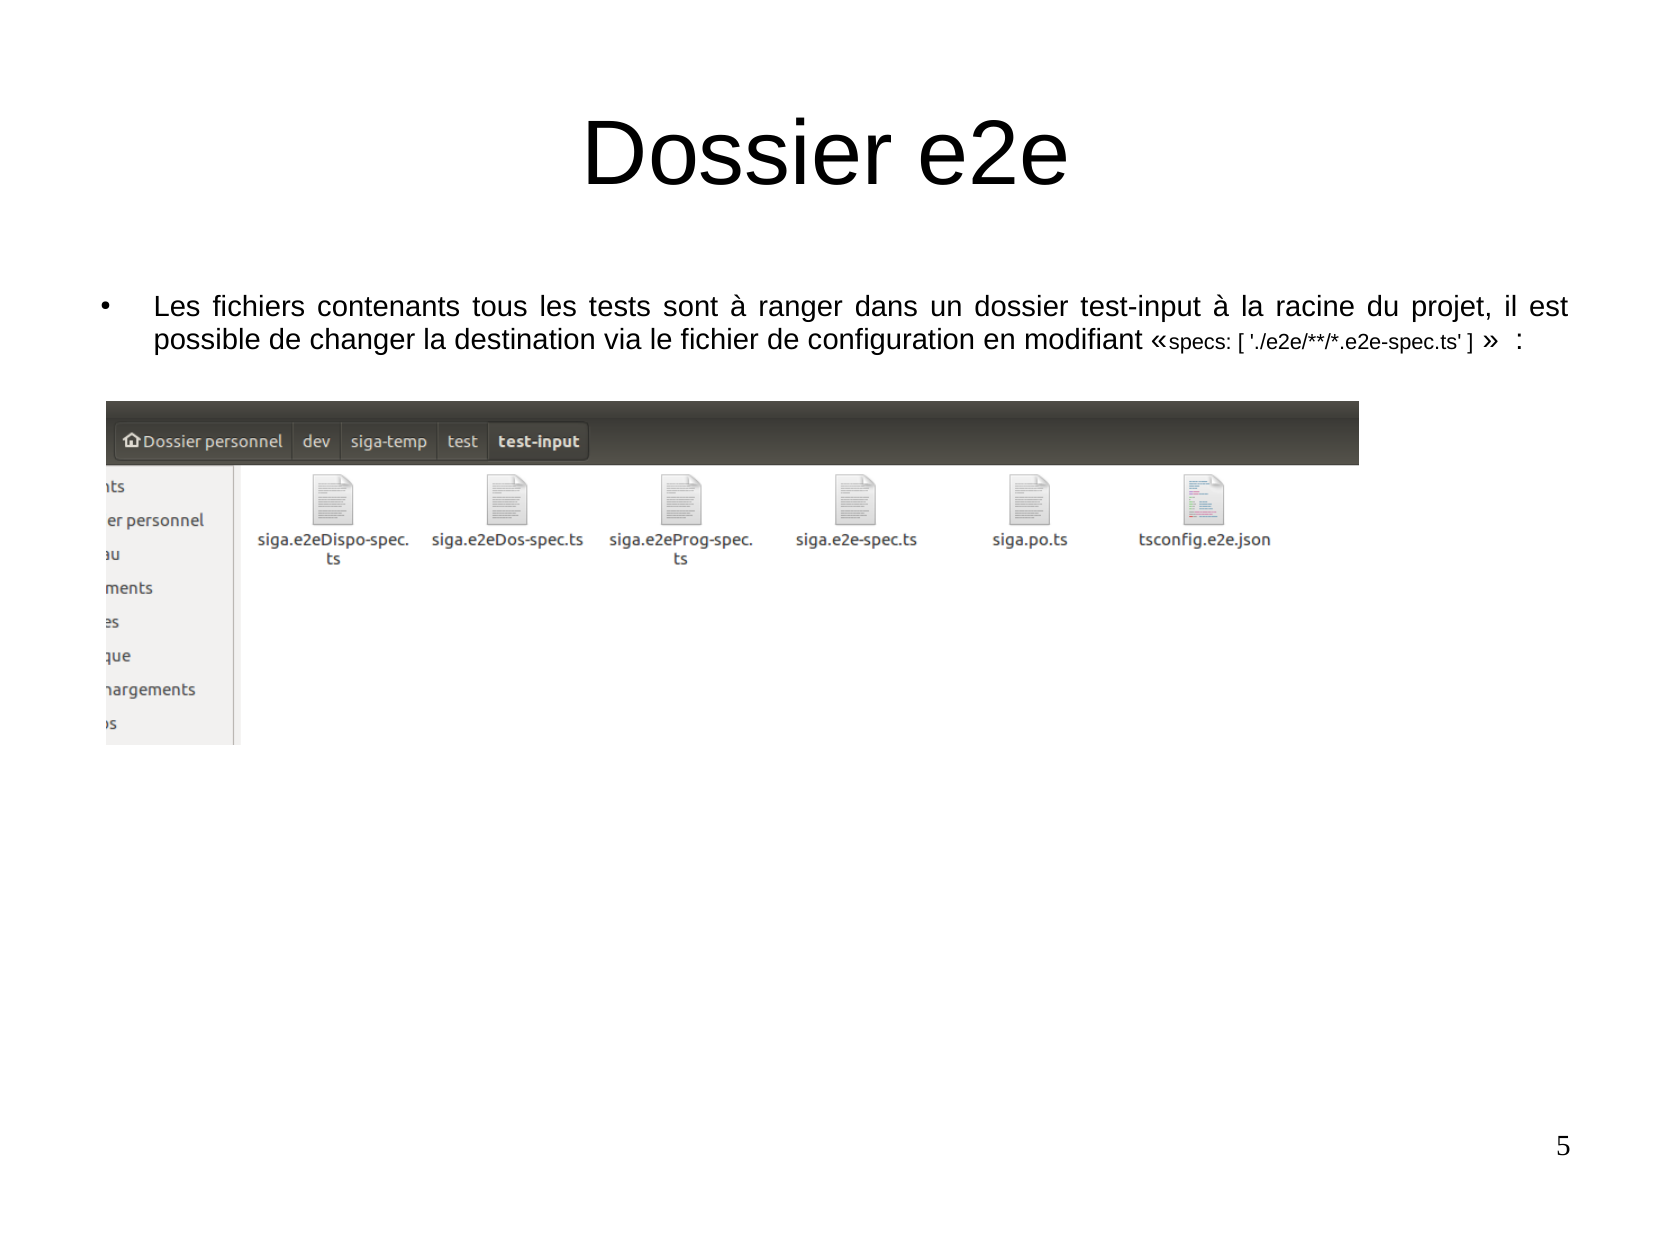

# Dossier e2e
Les fichiers contenants tous les tests sont à ranger dans un dossier test-input à la racine du projet, il est possible de changer la destination via le fichier de configuration en modifiant «specs: [ './e2e/**/*.e2e-spec.ts' ] »  :
5